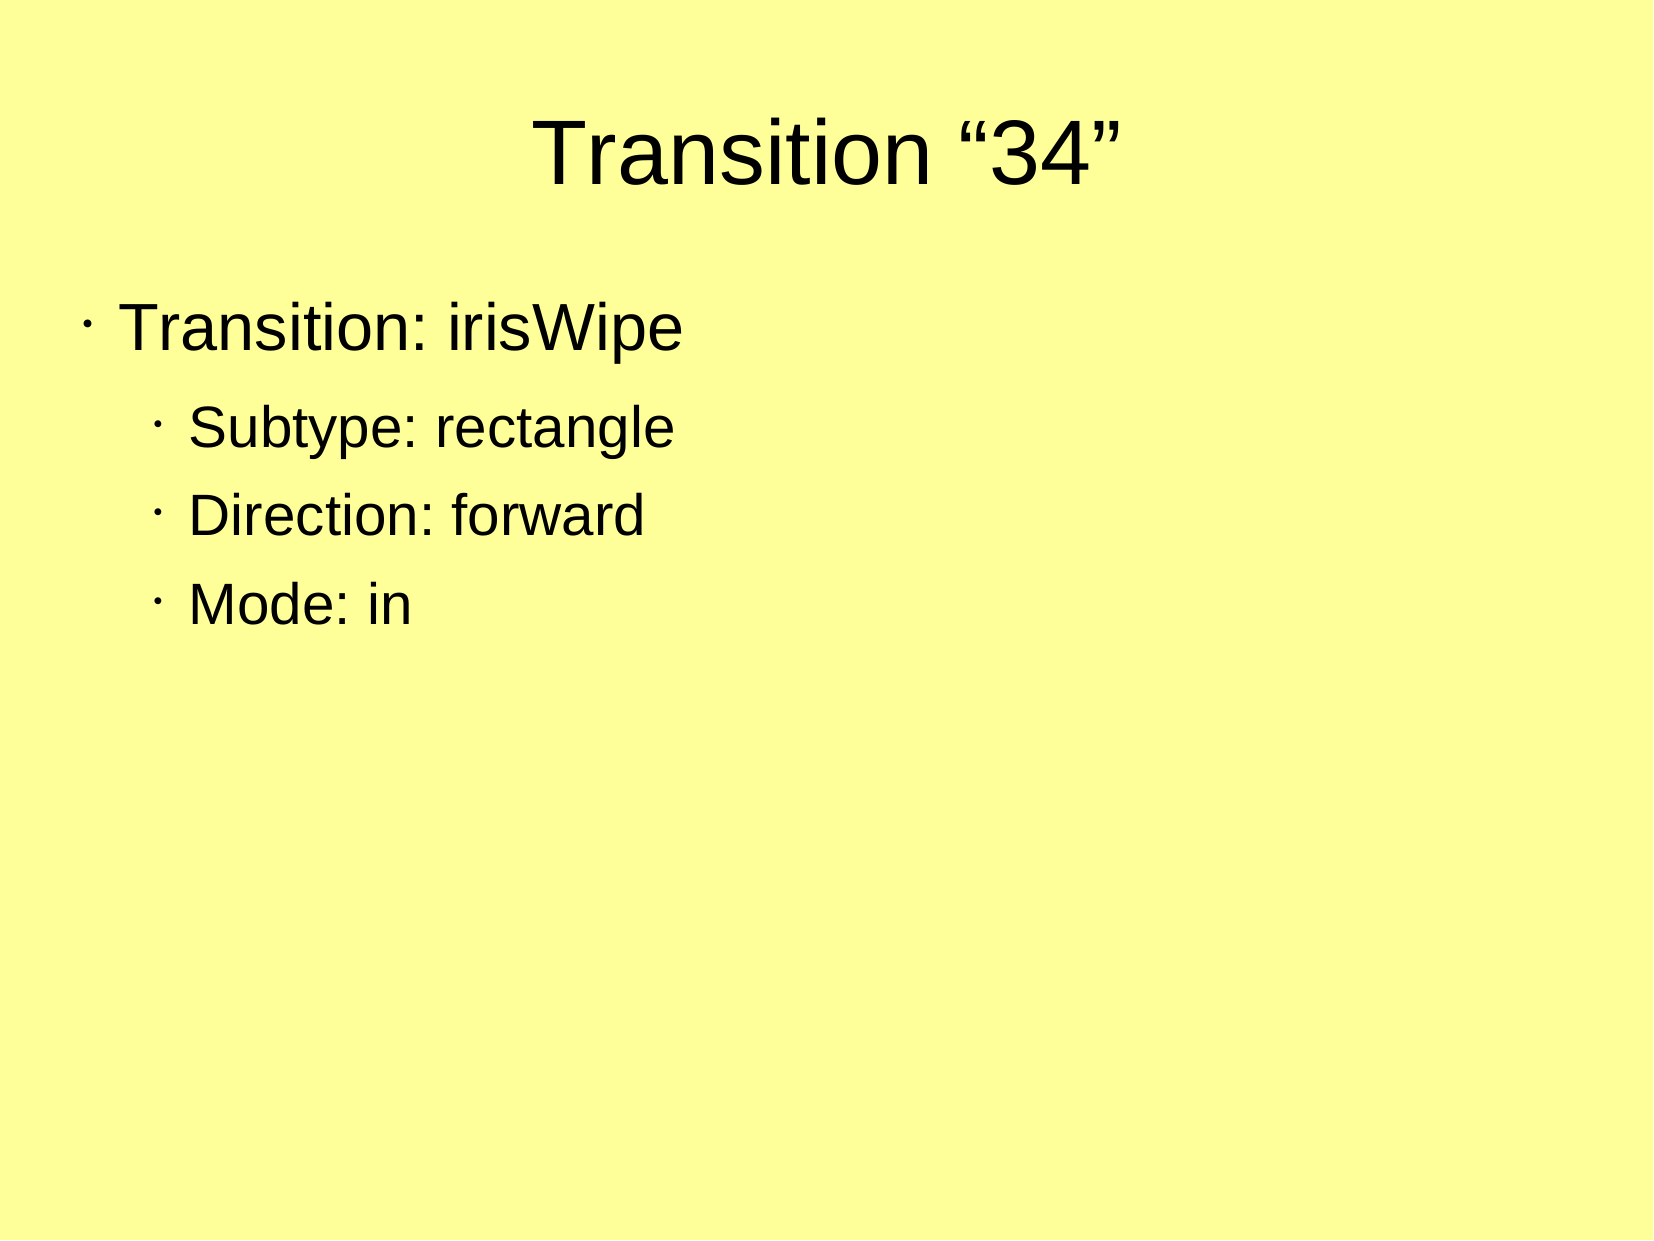

# Transition “34”
Transition: irisWipe
Subtype: rectangle
Direction: forward
Mode: in